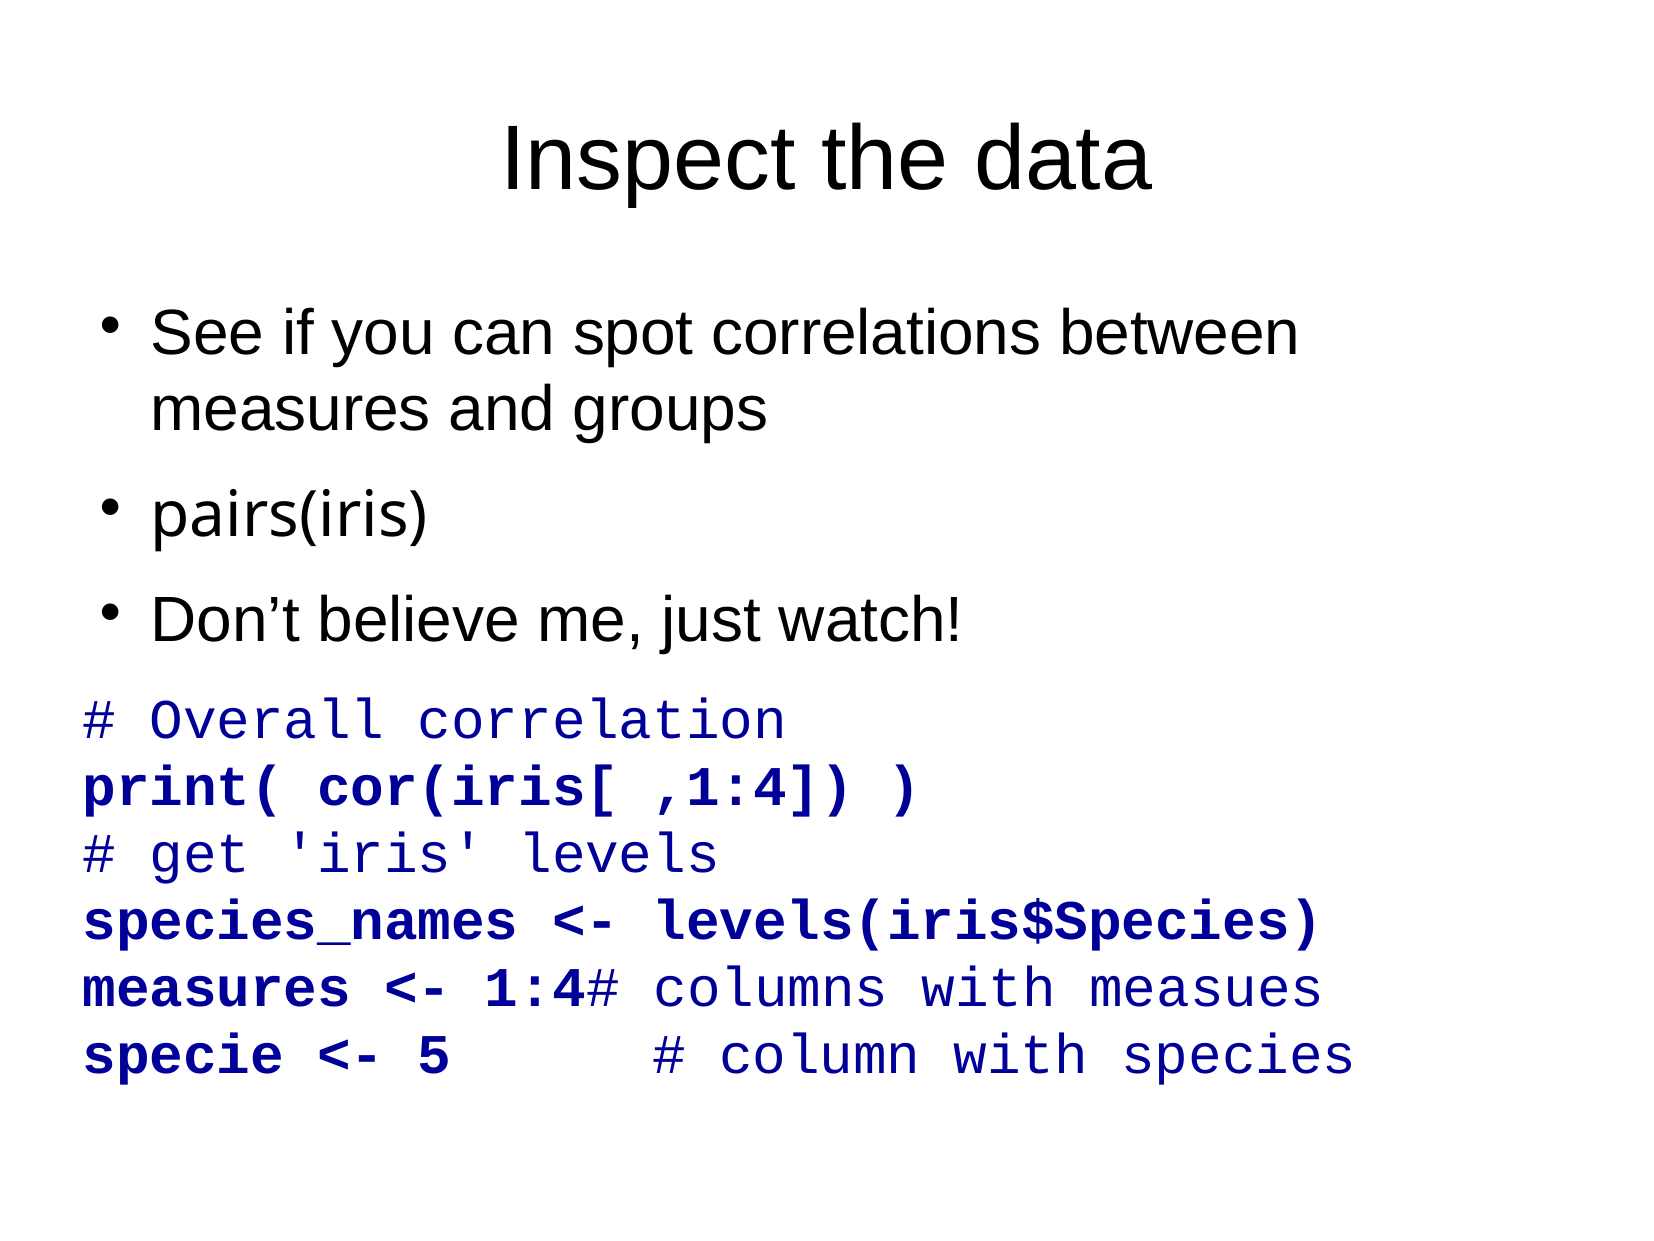

Inspect the data
See if you can spot correlations between measures and groups
pairs(iris)
Don’t believe me, just watch!
# Overall correlation
print( cor(iris[ ,1:4]) )
# get 'iris' levels
species_names <- levels(iris$Species)
measures <- 1:4	# columns with measues
specie <- 5 # column with species